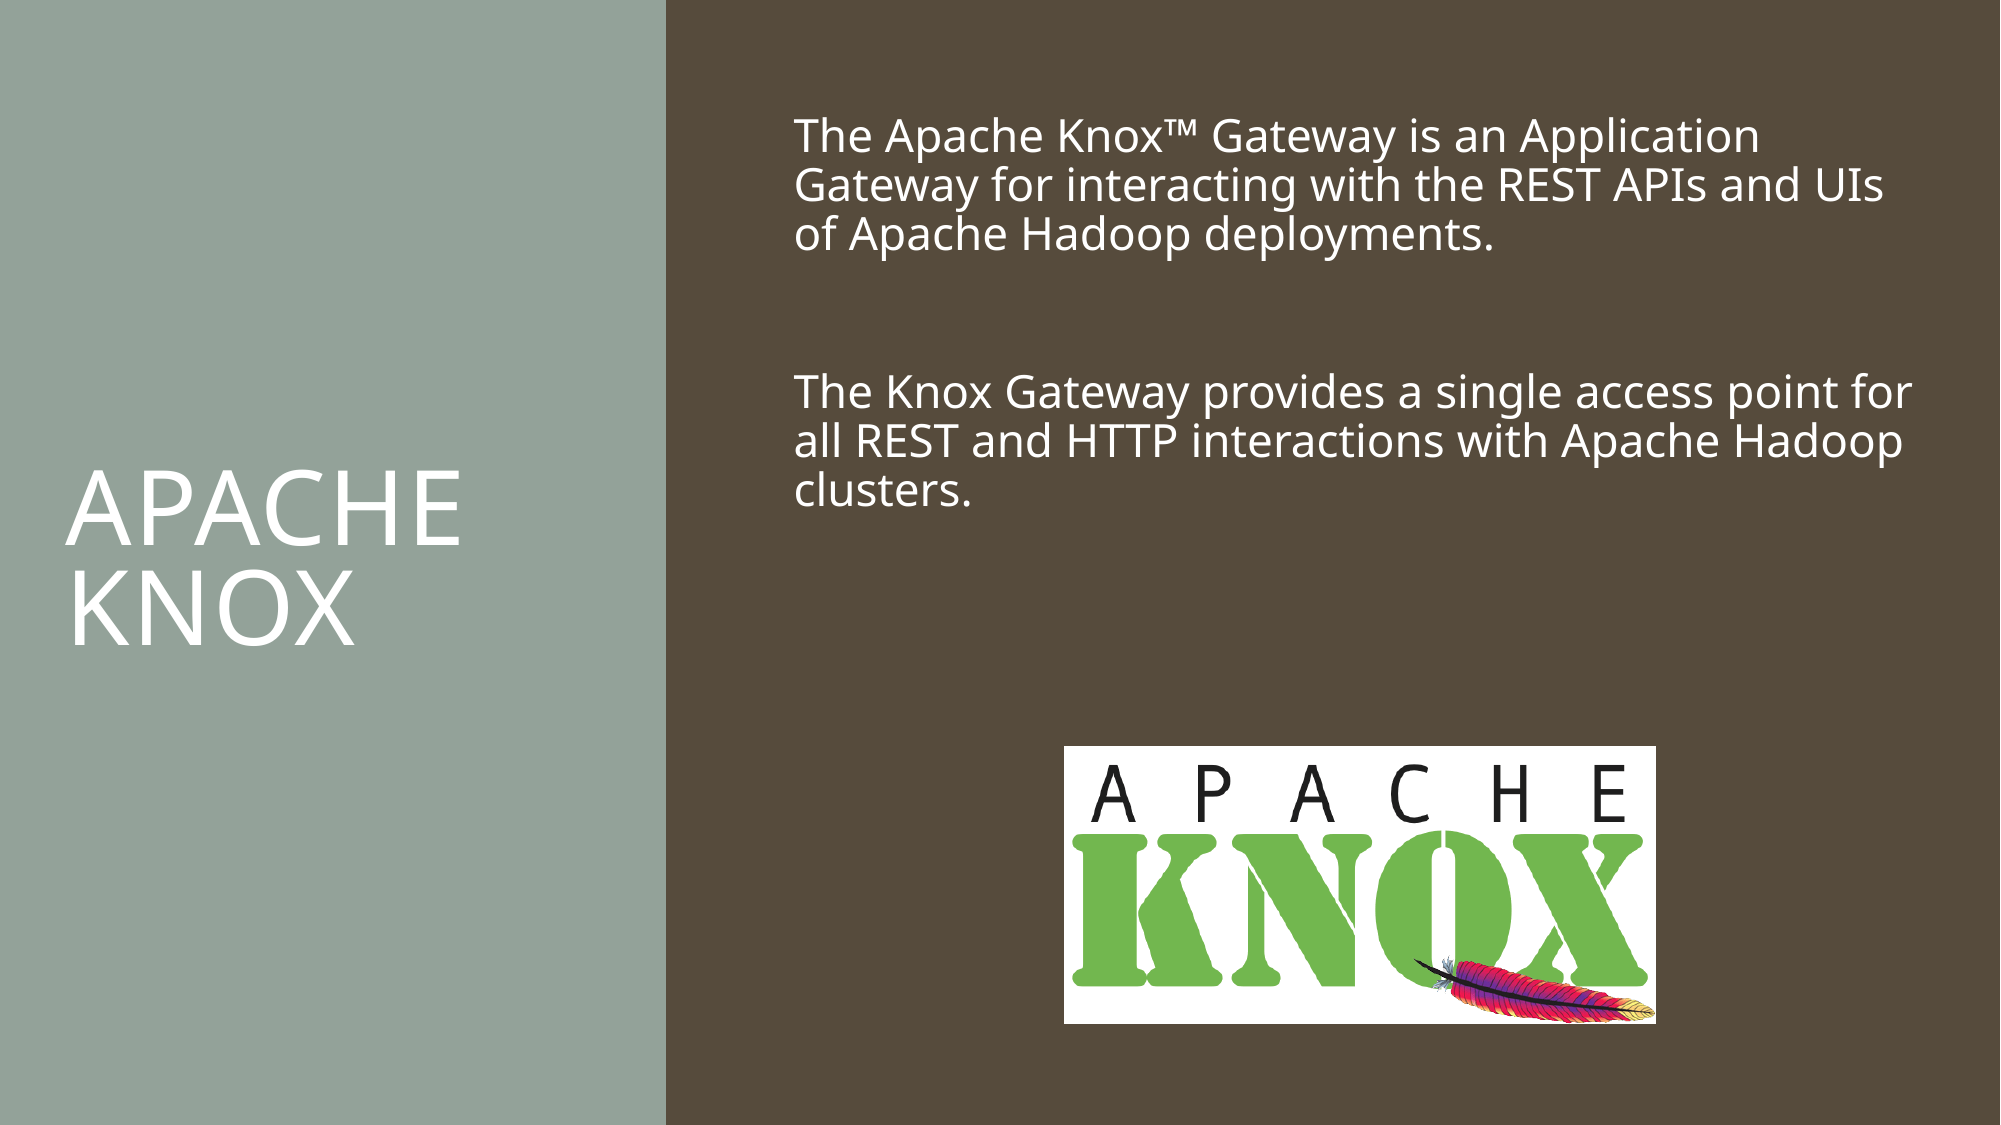

# APACHE KNOX
The Apache Knox™ Gateway is an Application Gateway for interacting with the REST APIs and UIs of Apache Hadoop deployments.
The Knox Gateway provides a single access point for all REST and HTTP interactions with Apache Hadoop clusters.